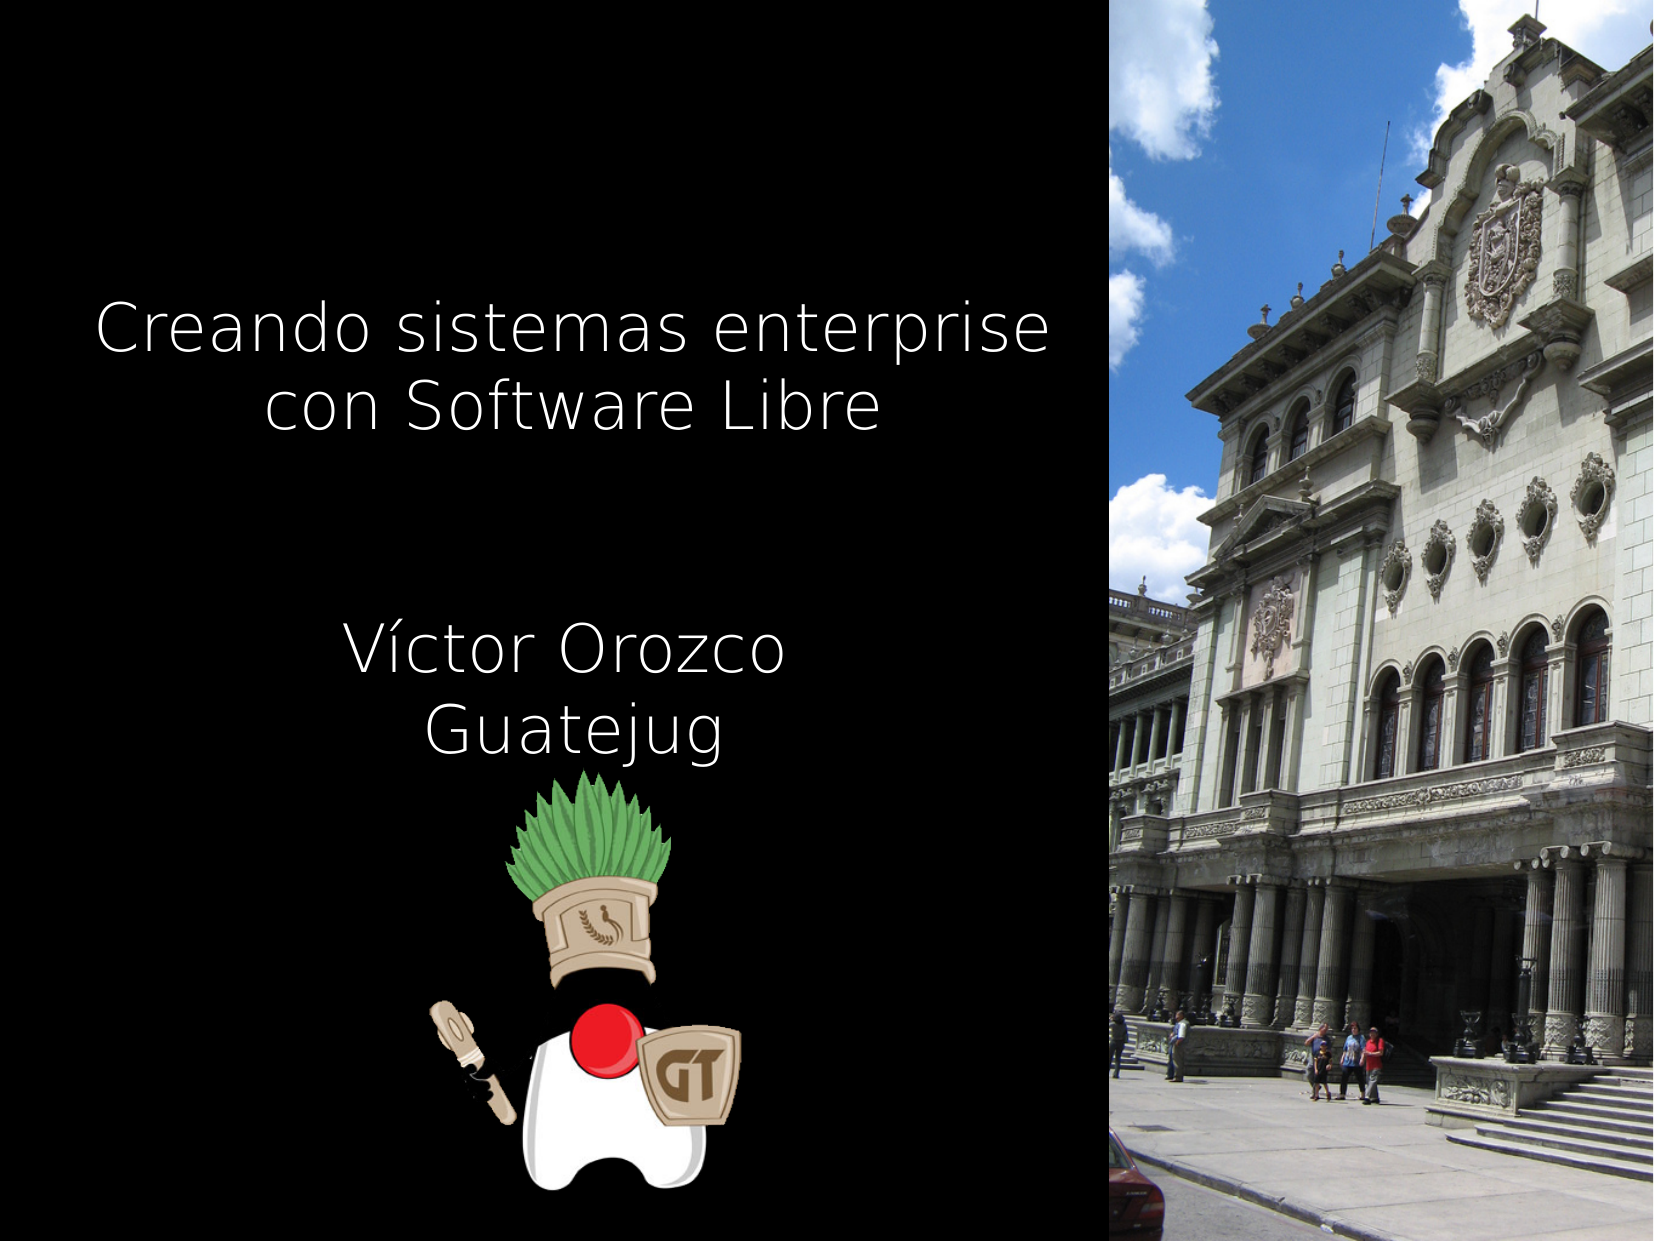

# Creando sistemas enterprise con Software Libre
Víctor Orozco
Guatejug